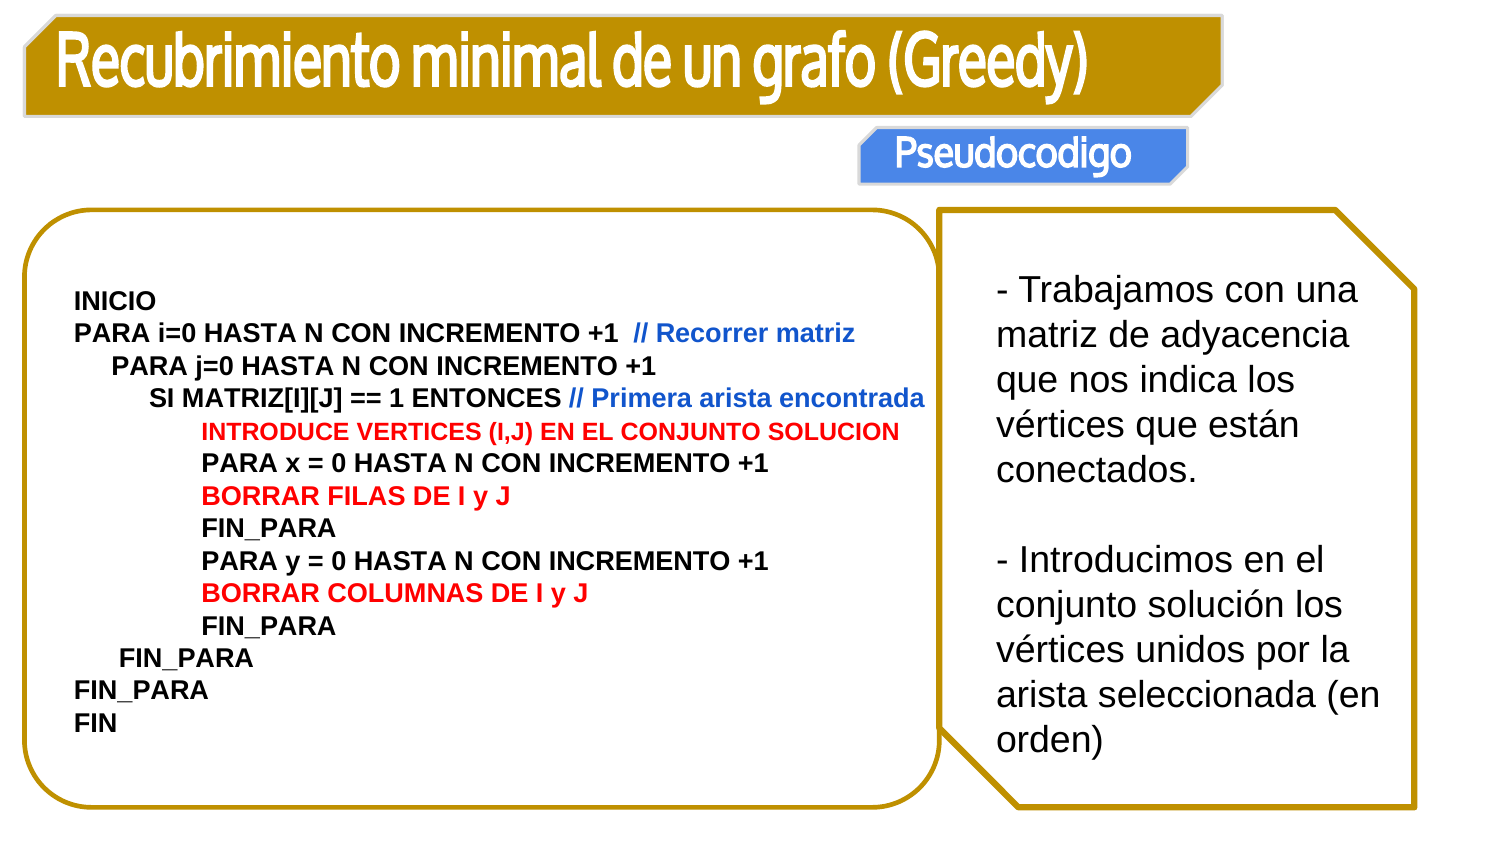

- Trabajamos con una matriz de adyacencia que nos indica los vértices que están conectados.
- Introducimos en el conjunto solución los vértices unidos por la arista seleccionada (en orden)
INICIO
PARA i=0 HASTA N CON INCREMENTO +1 // Recorrer matriz
 PARA j=0 HASTA N CON INCREMENTO +1
 SI MATRIZ[I][J] == 1 ENTONCES // Primera arista encontrada
 INTRODUCE VERTICES (I,J) EN EL CONJUNTO SOLUCION
 PARA x = 0 HASTA N CON INCREMENTO +1
 BORRAR FILAS DE I y J
 FIN_PARA
 PARA y = 0 HASTA N CON INCREMENTO +1
 BORRAR COLUMNAS DE I y J
 FIN_PARA
 FIN_PARA
FIN_PARA
FIN